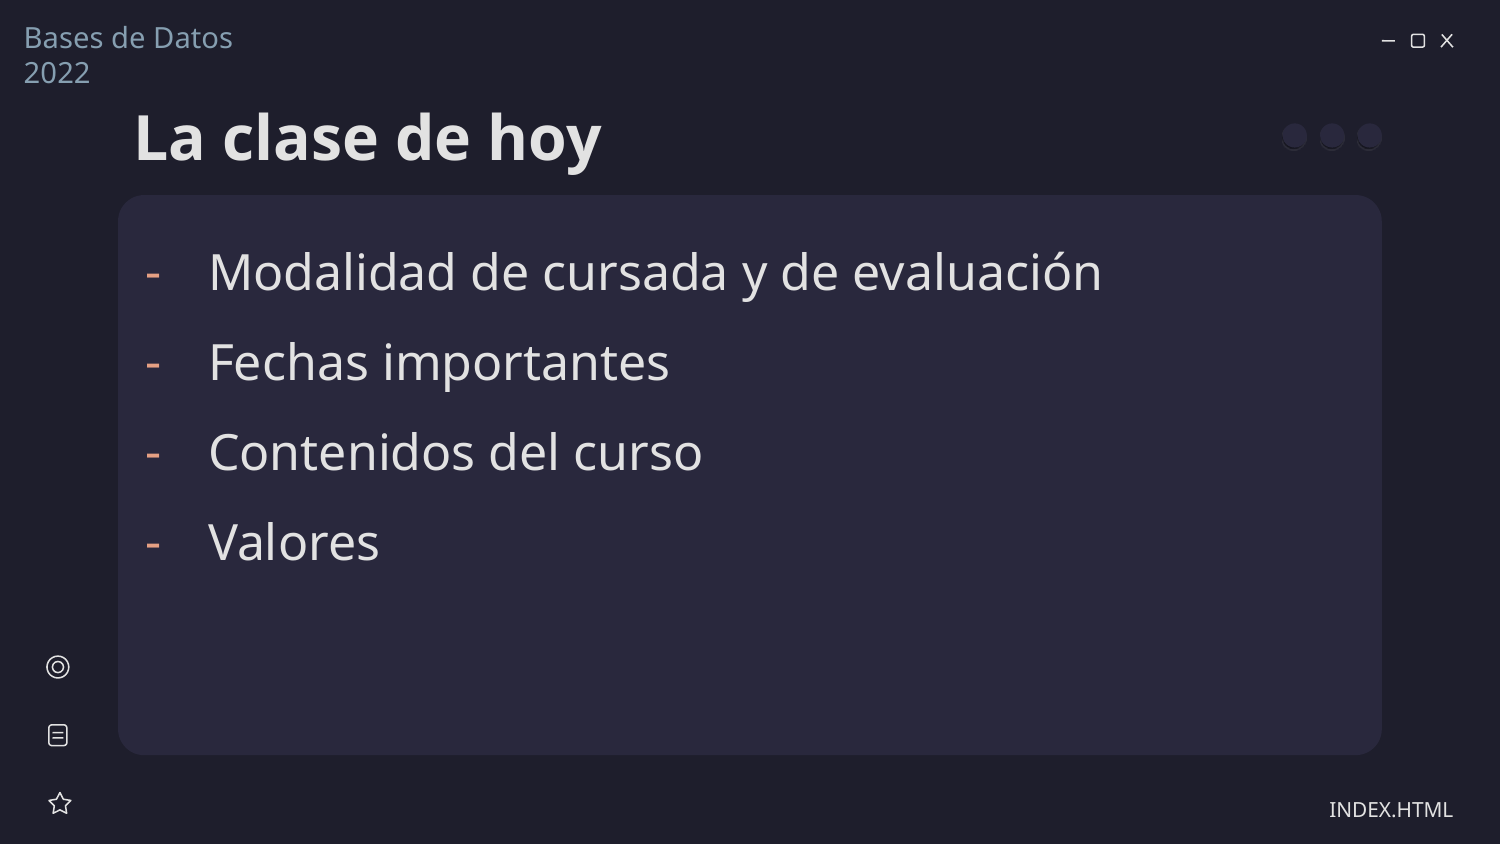

La clase de hoy
Modalidad de cursada y de evaluación
Fechas importantes
Contenidos del curso
Valores
# INDEX.HTML